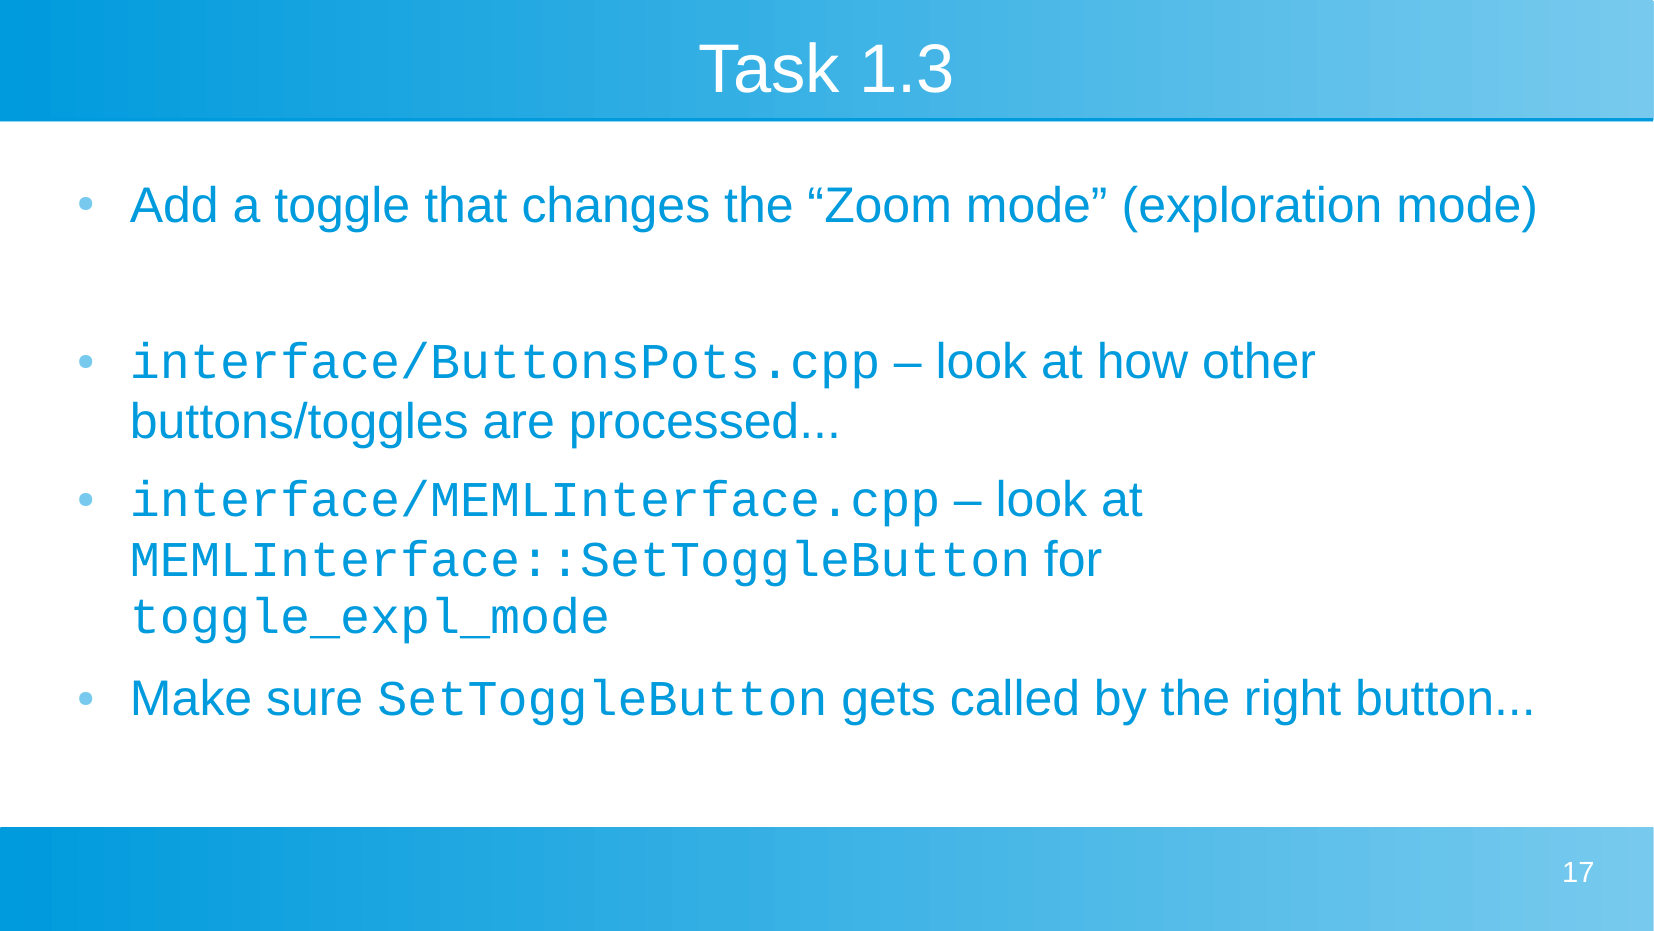

# Task 1.3
Add a toggle that changes the “Zoom mode” (exploration mode)
interface/ButtonsPots.cpp – look at how other buttons/toggles are processed...
interface/MEMLInterface.cpp – look at MEMLInterface::SetToggleButton for toggle_expl_mode
Make sure SetToggleButton gets called by the right button...
17